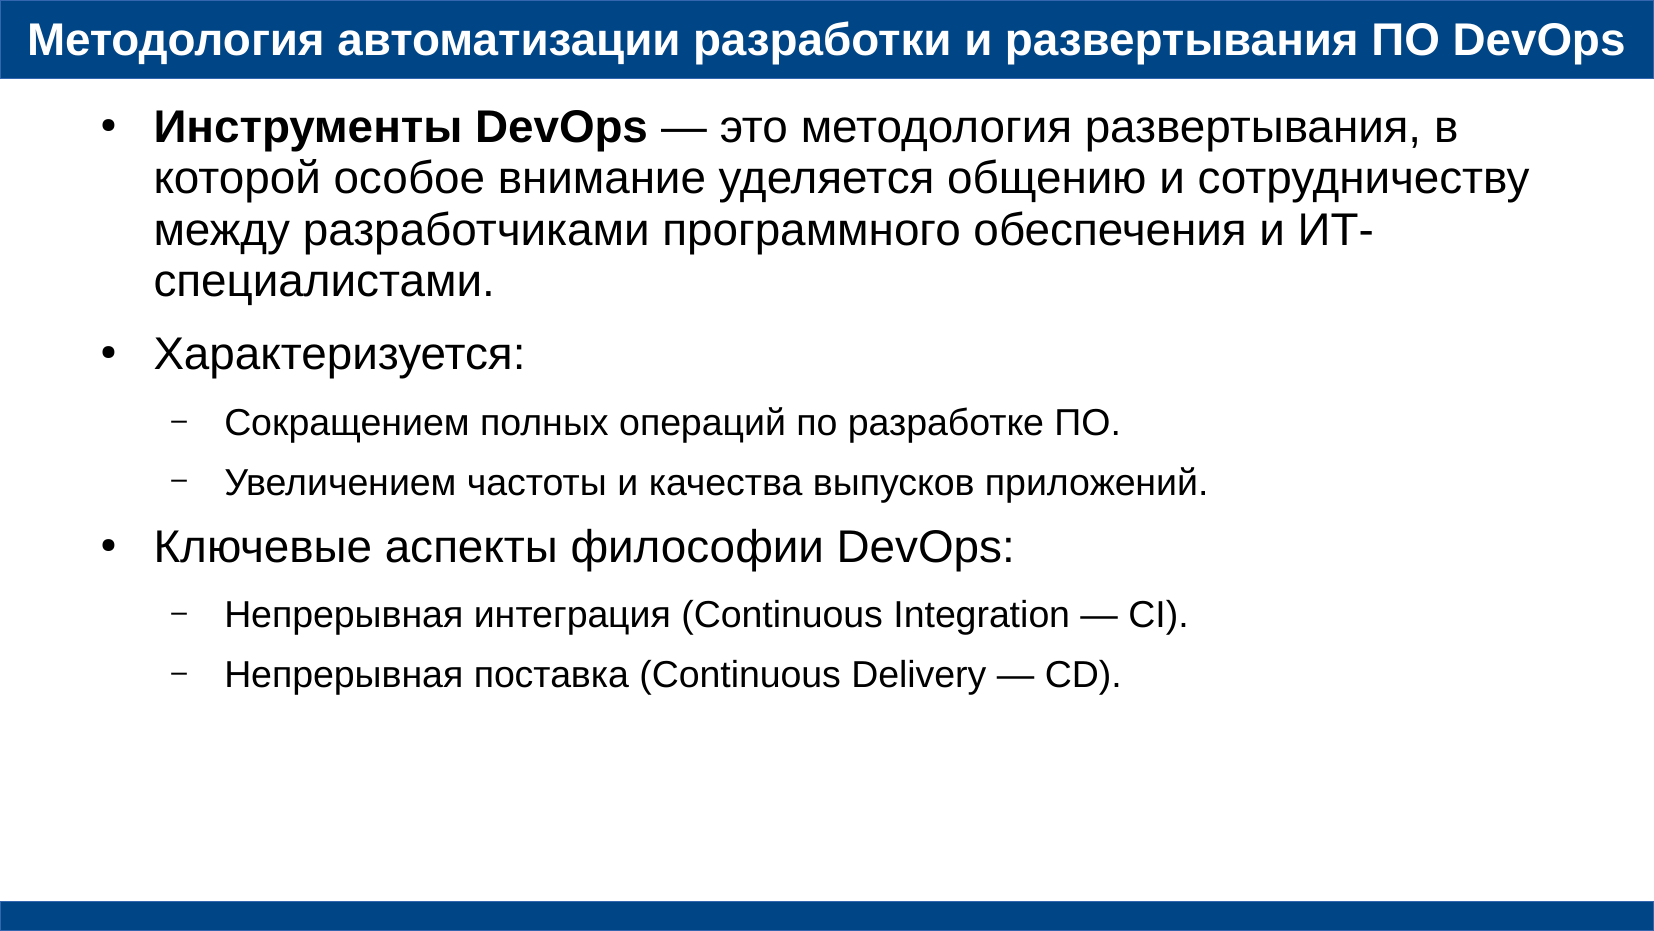

# Методология автоматизации разработки и развертывания ПО DevOps
Инструменты DevOps — это методология развертывания, в которой особое внимание уделяется общению и сотрудничеству между разработчиками программного обеспечения и ИТ-специалистами.
Характеризуется:
Сокращением полных операций по разработке ПО.
Увеличением частоты и качества выпусков приложений.
Ключевые аспекты философии DevOps:
Непрерывная интеграция (Continuous Integration — CI).
Непрерывная поставка (Continuous Delivery — CD).